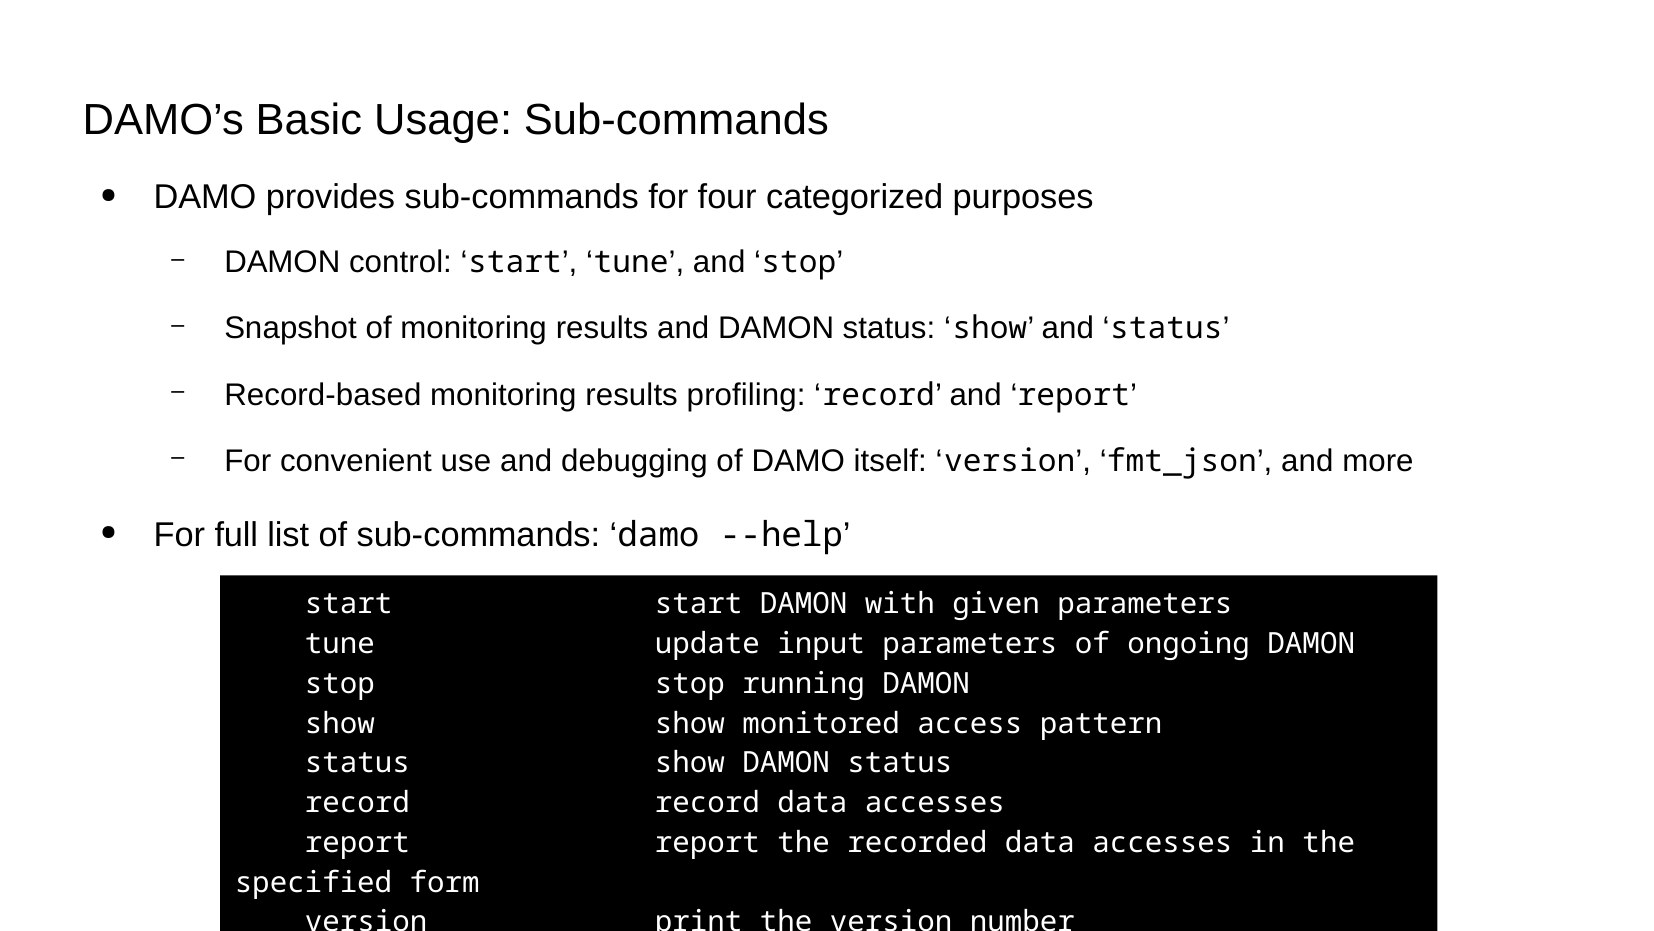

# DAMO’s Basic Usage: Sub-commands
DAMO provides sub-commands for four categorized purposes
DAMON control: ‘start’, ‘tune’, and ‘stop’
Snapshot of monitoring results and DAMON status: ‘show’ and ‘status’
Record-based monitoring results profiling: ‘record’ and ‘report’
For convenient use and debugging of DAMO itself: ‘version’, ‘fmt_json’, and more
For full list of sub-commands: ‘damo --help’
 start start DAMON with given parameters
 tune update input parameters of ongoing DAMON
 stop stop running DAMON
 show show monitored access pattern
 status show DAMON status
 record record data accesses
 report report the recorded data accesses in the specified form
 version print the version number
 fmt_json convert damo-start cmdline option to DAMON json input